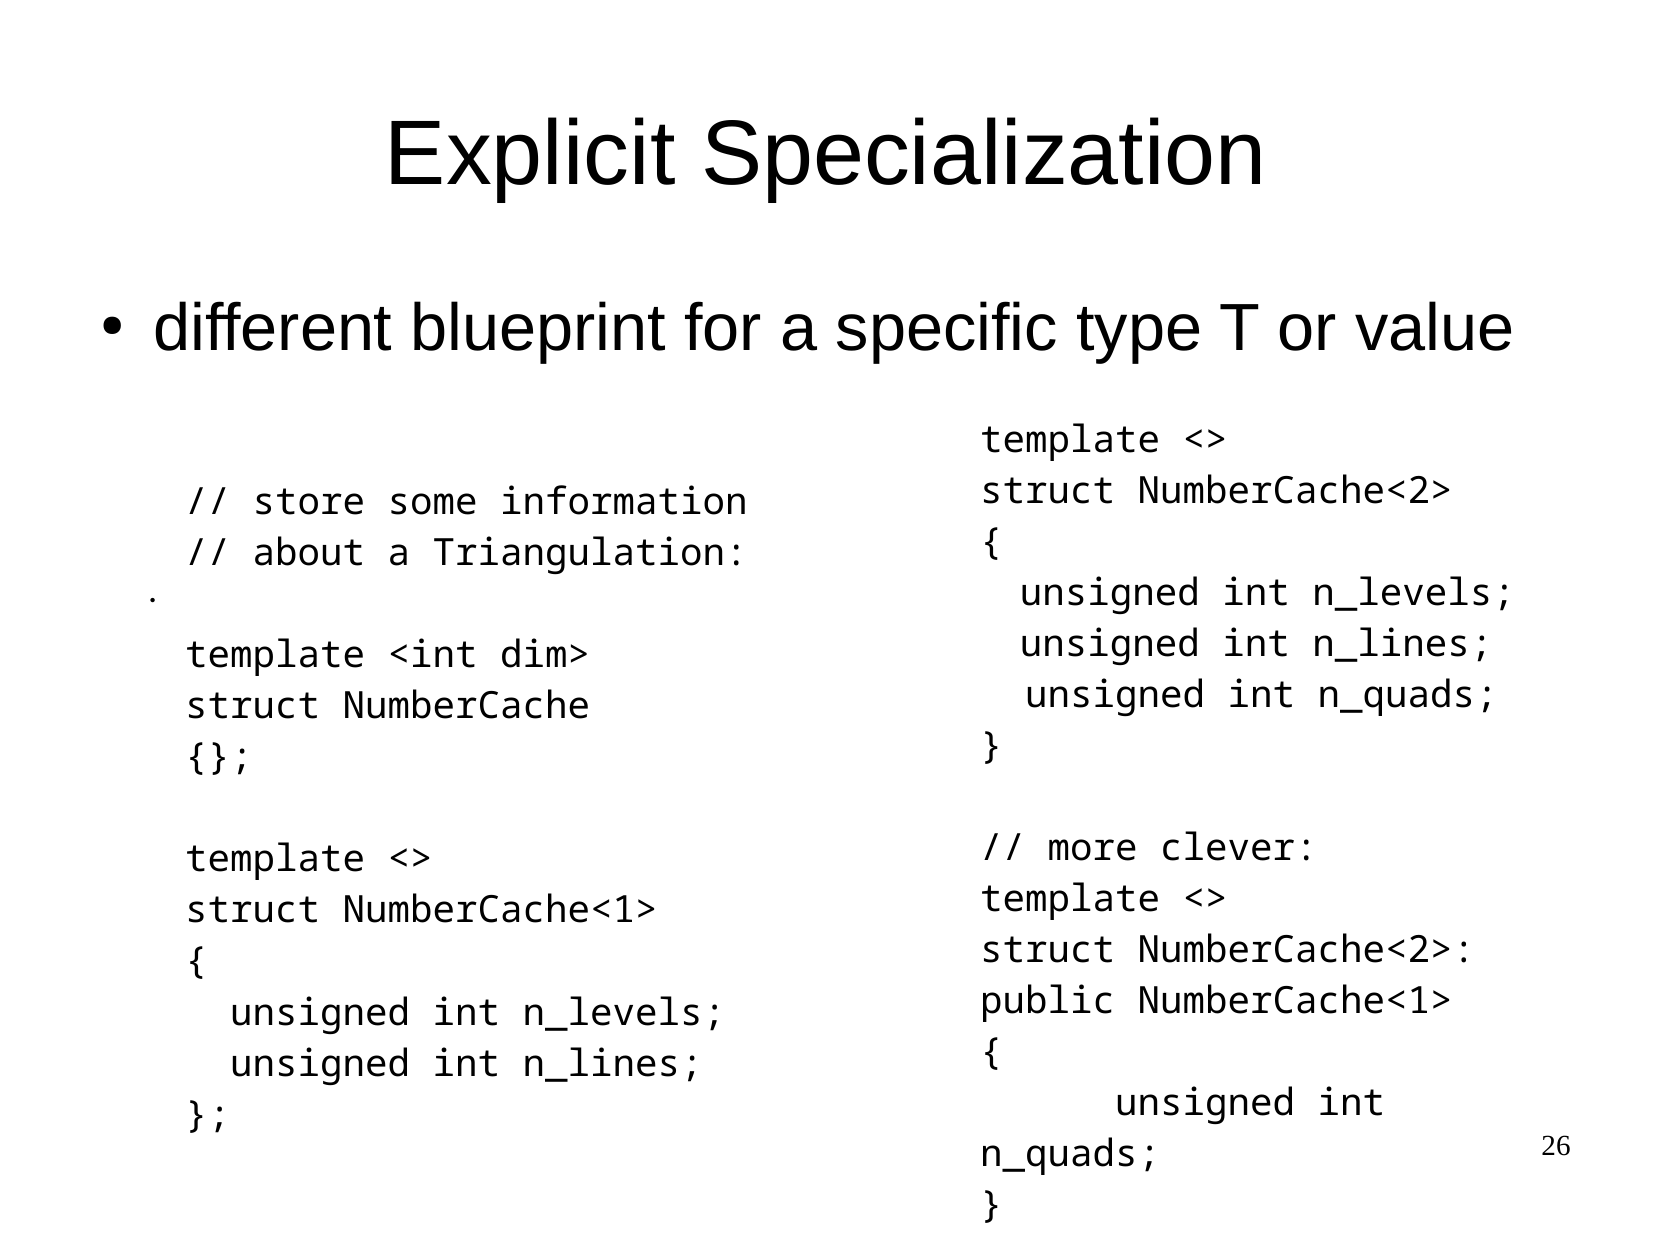

# Explicit Specialization
different blueprint for a specific type T or value
template <>
struct NumberCache<2>
{
	unsigned int n_levels;
	unsigned int n_lines;
 unsigned int n_quads;
}
// more clever:
template <>
struct NumberCache<2>: public NumberCache<1>
{
 unsigned int n_quads;
}
// store some information
// about a Triangulation:
template <int dim>
struct NumberCache
{};
template <>
struct NumberCache<1>
{
 unsigned int n_levels;
 unsigned int n_lines;
};
26